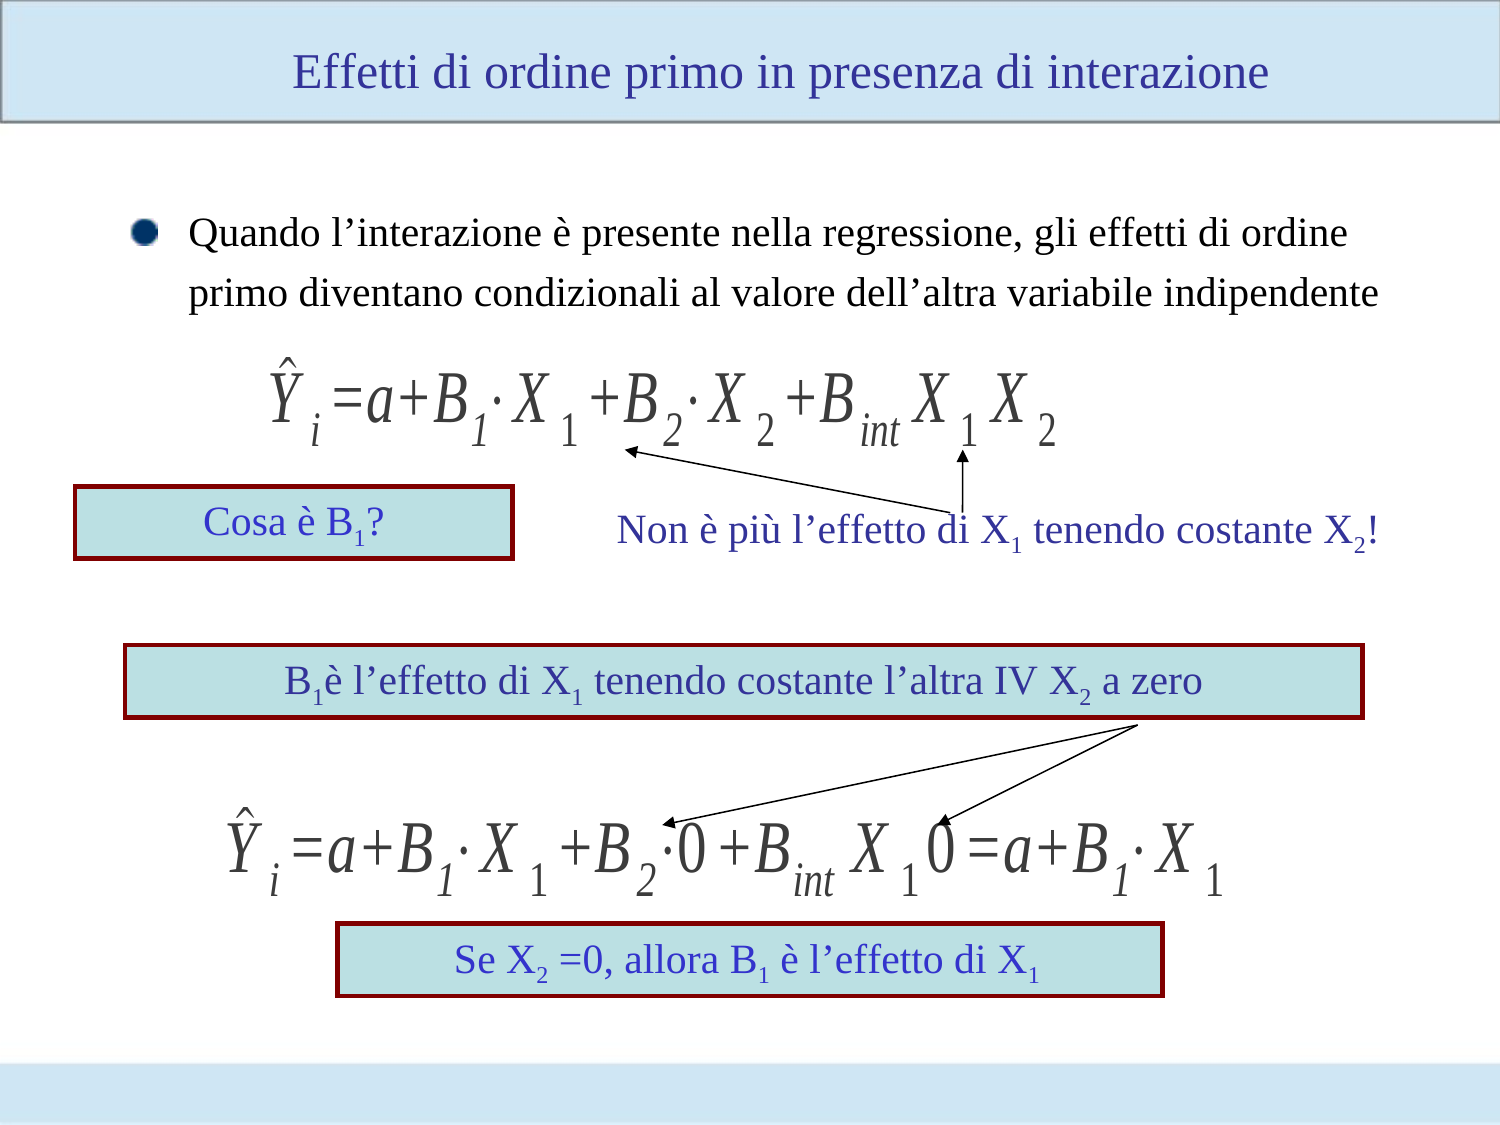

# Effetti di ordine primo in presenza di interazione
Quando l’interazione è presente nella regressione, gli effetti di ordine primo diventano condizionali al valore dell’altra variabile indipendente
Cosa è B1?
Non è più l’effetto di X1 tenendo costante X2!
B1è l’effetto di X1 tenendo costante l’altra IV X2 a zero
Se X2 =0, allora B1 è l’effetto di X1